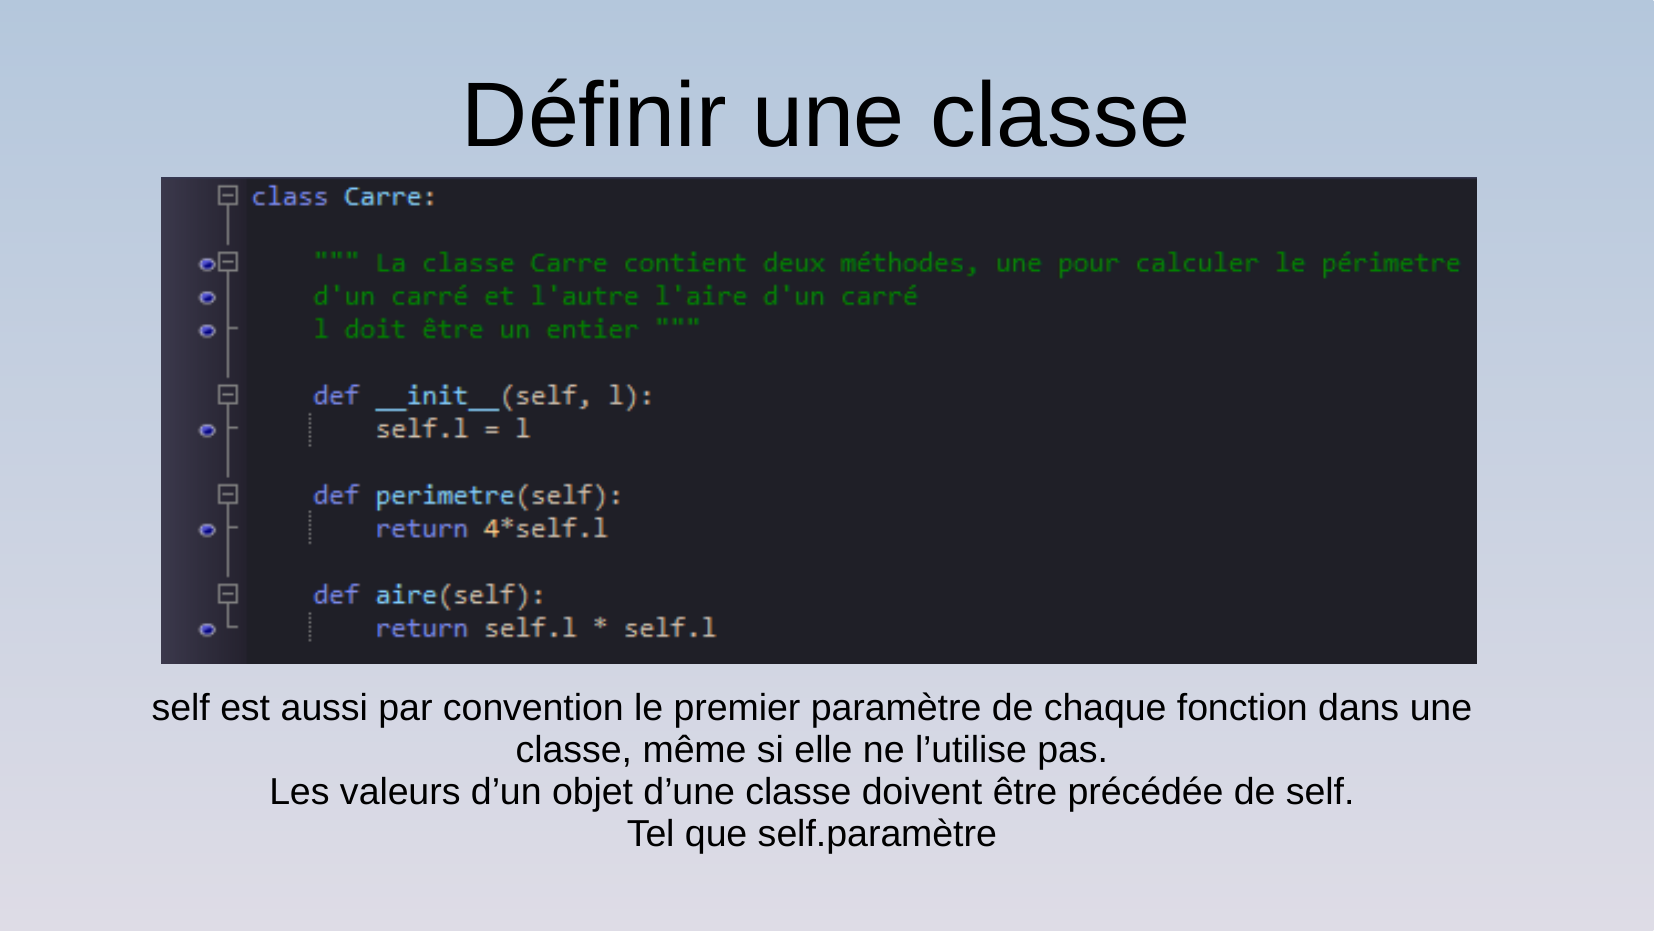

# Définir une classe
self est aussi par convention le premier paramètre de chaque fonction dans une classe, même si elle ne l’utilise pas.
Les valeurs d’un objet d’une classe doivent être précédée de self.
Tel que self.paramètre